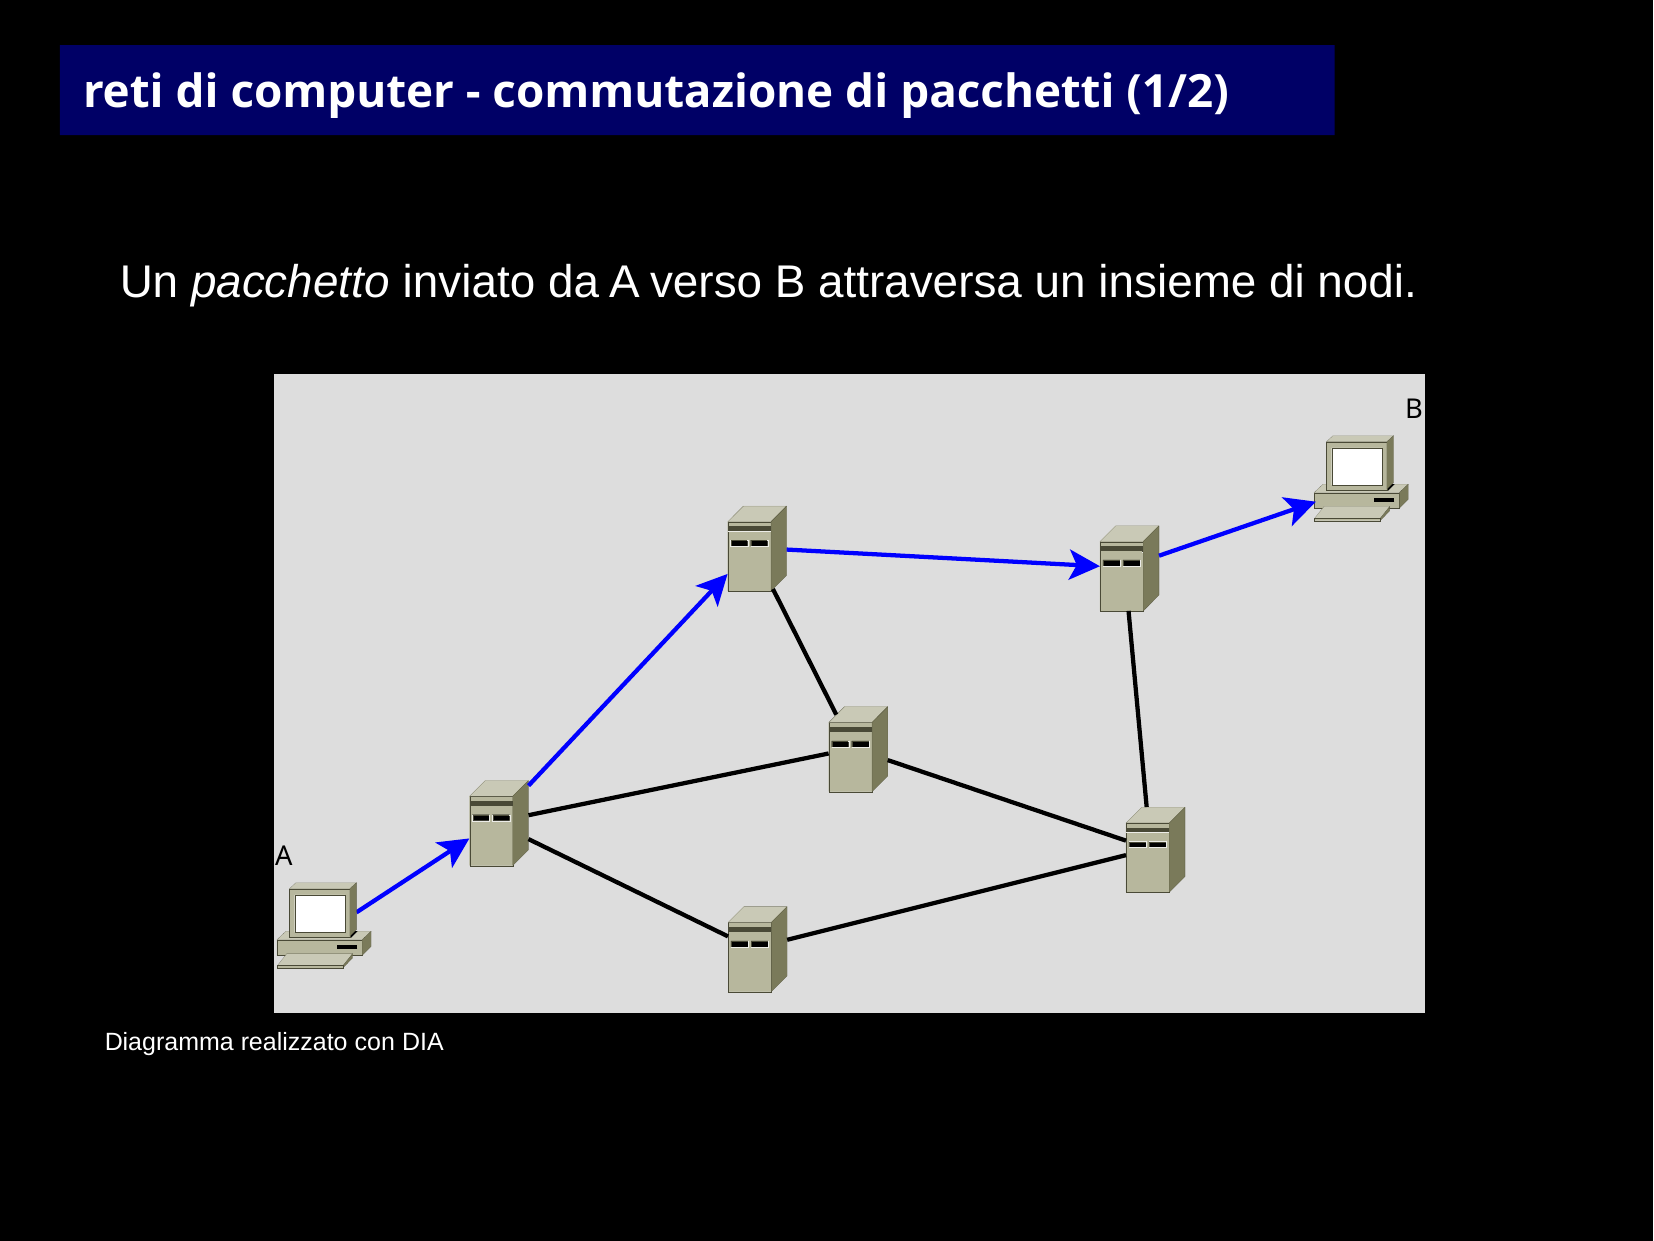

# reti di computer - commutazione di pacchetti (1/2)
Un pacchetto inviato da A verso B attraversa un insieme di nodi.
Diagramma realizzato con DIA